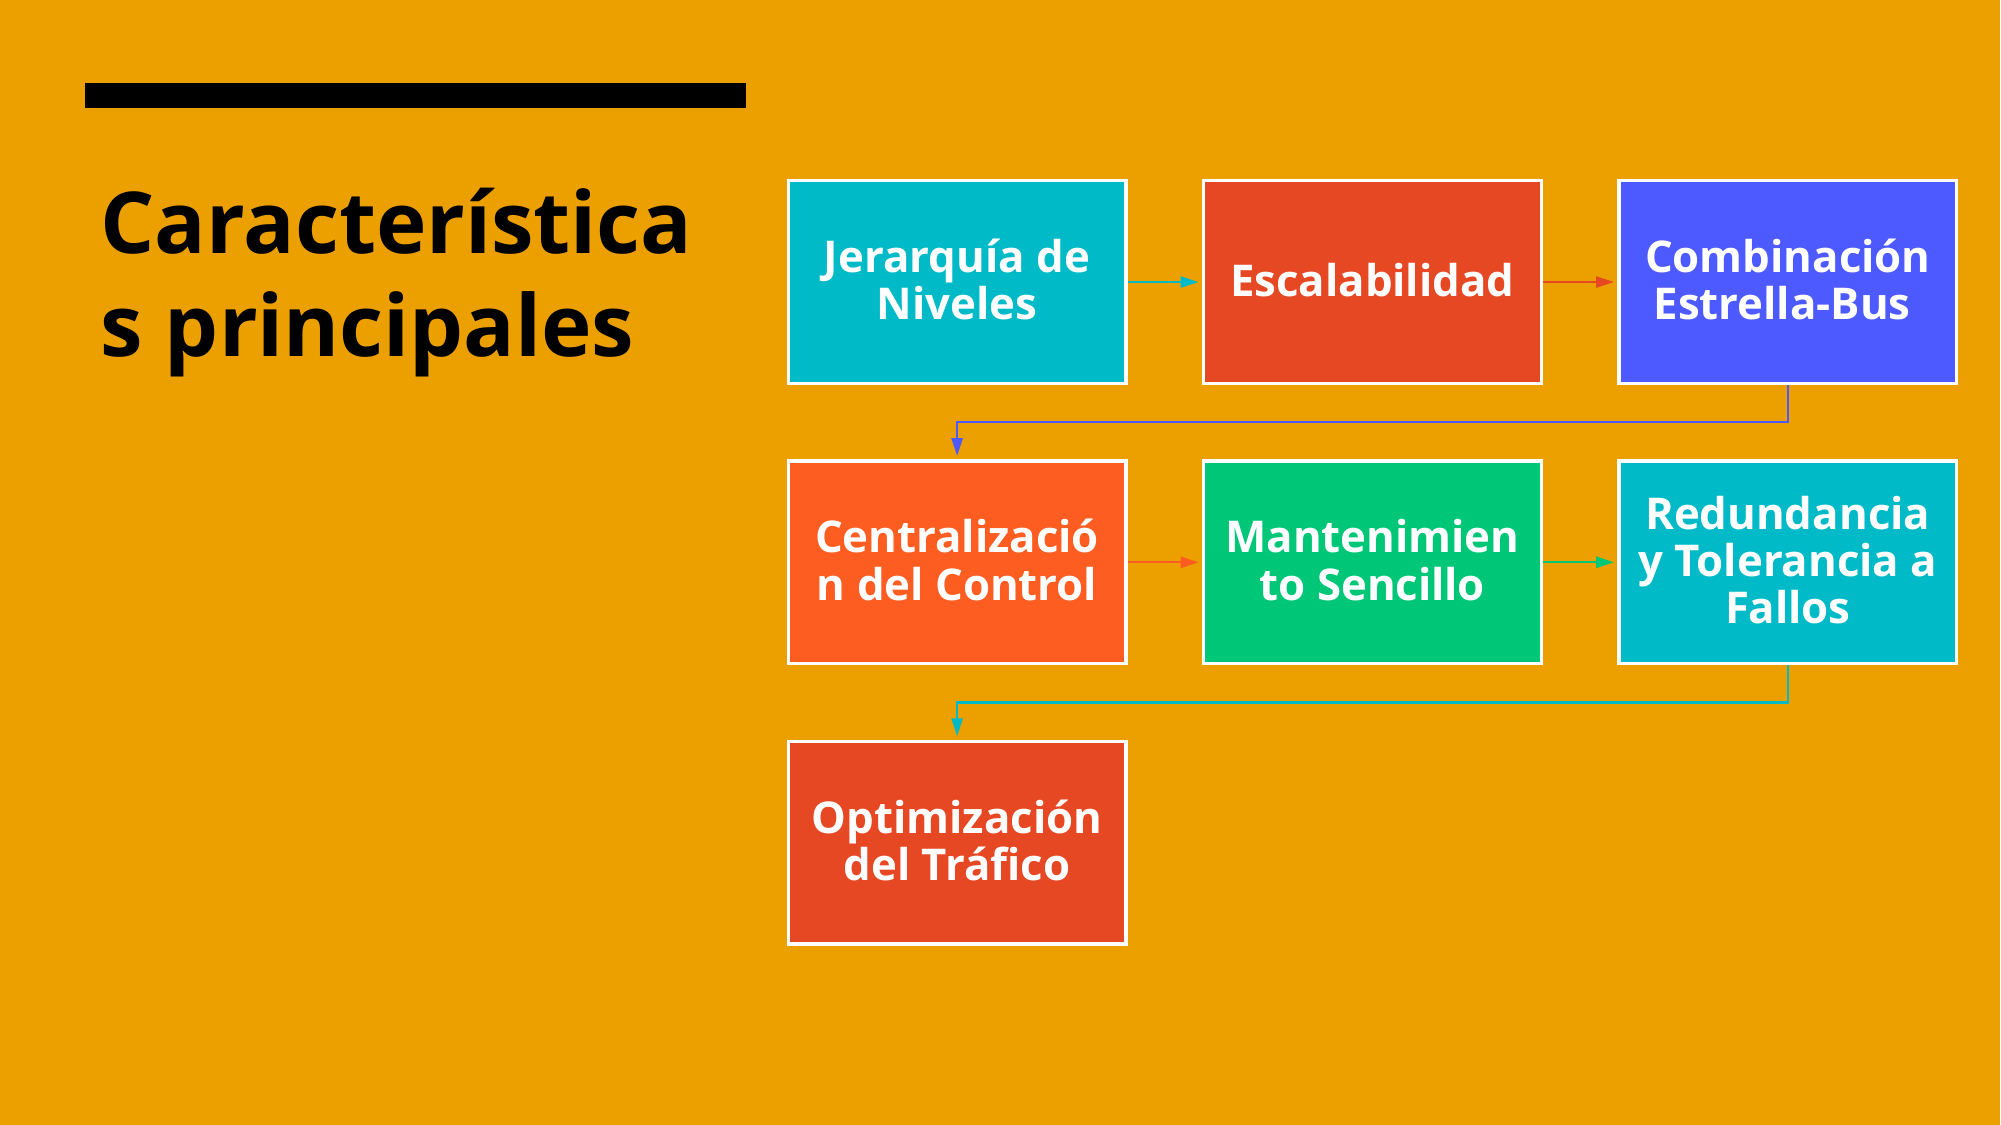

# Características principales
Jerarquía de Niveles
Escalabilidad
Combinación Estrella-Bus
Centralización del Control
Mantenimiento Sencillo
Redundancia y Tolerancia a Fallos
Optimización del Tráfico